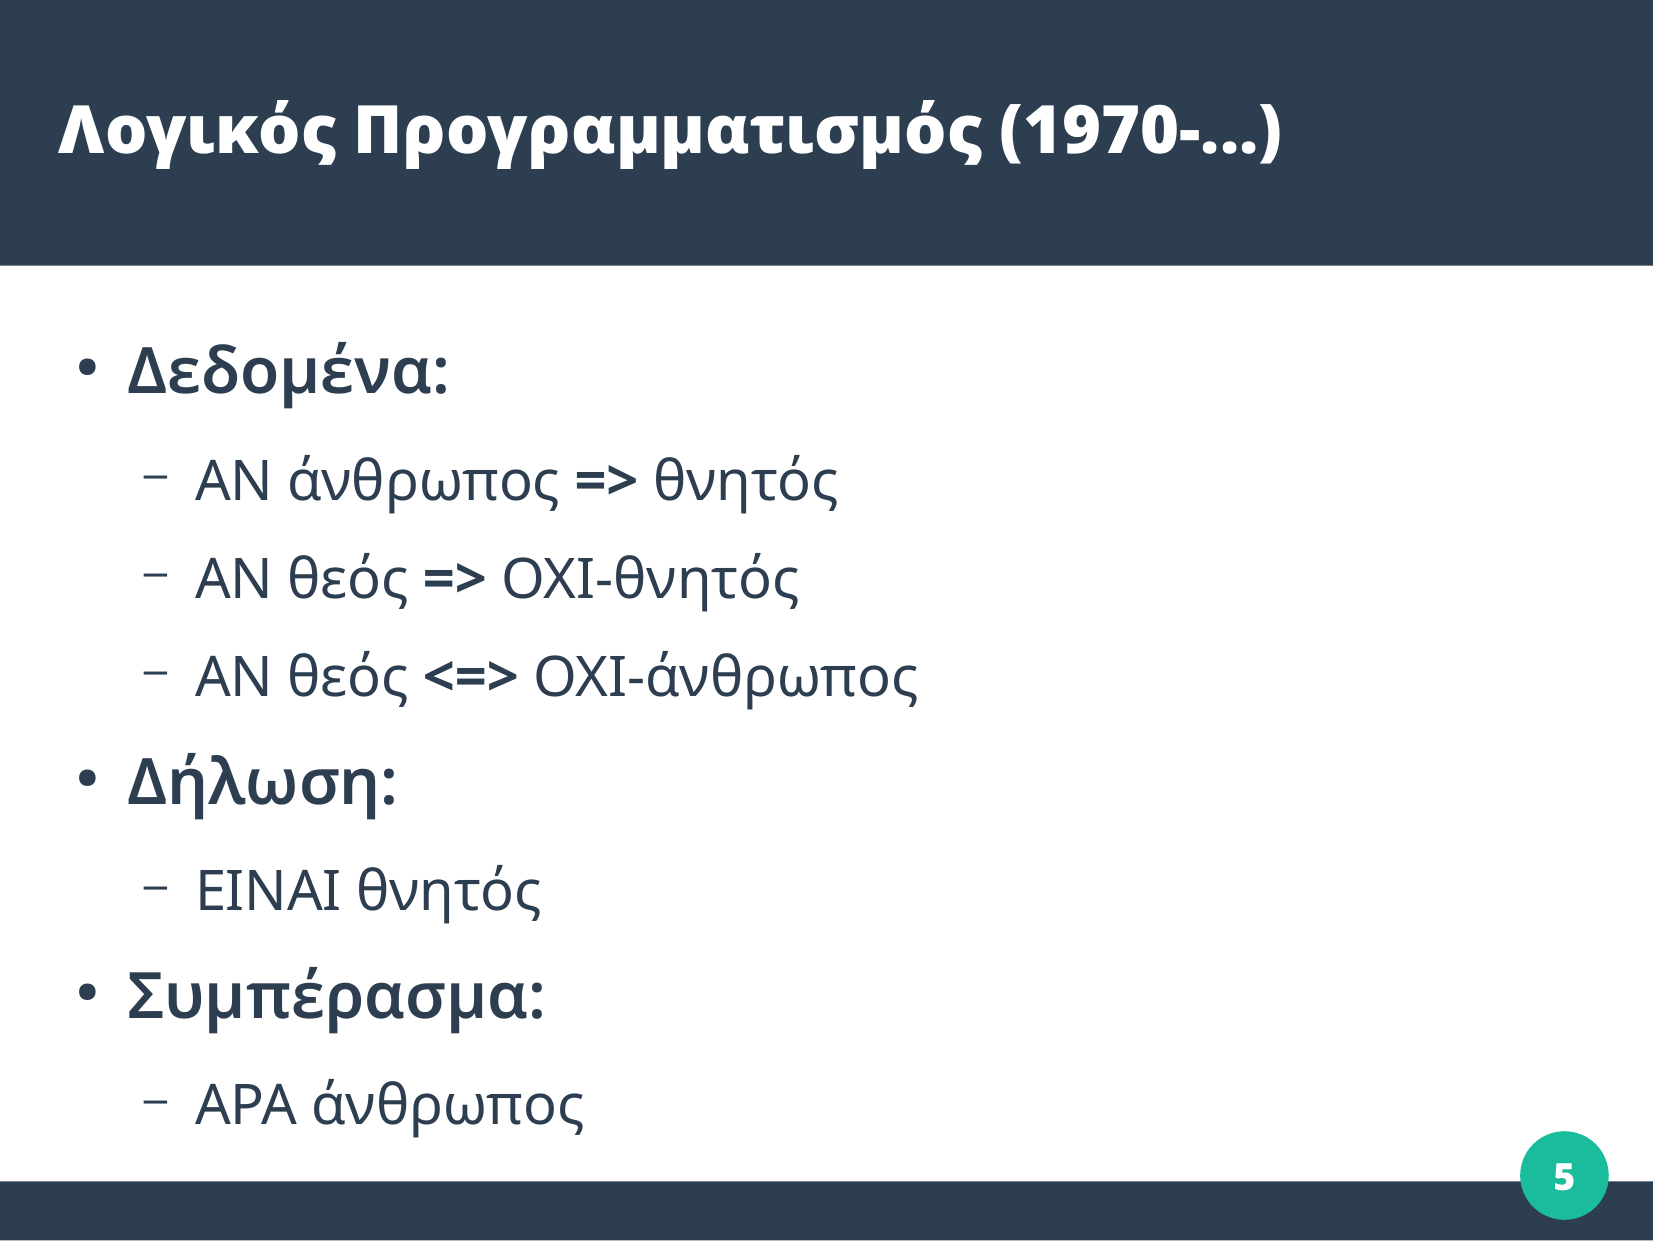

# Λογικός Προγραμματισμός (1970-...)
Δεδομένα:
ΑΝ άνθρωπος => θνητός
ΑΝ θεός => ΟΧΙ-θνητός
ΑΝ θεός <=> OXI-άνθρωπος
Δήλωση:
ΕΙΝΑΙ θνητός
Συμπέρασμα:
ΑΡΑ άνθρωπος
5